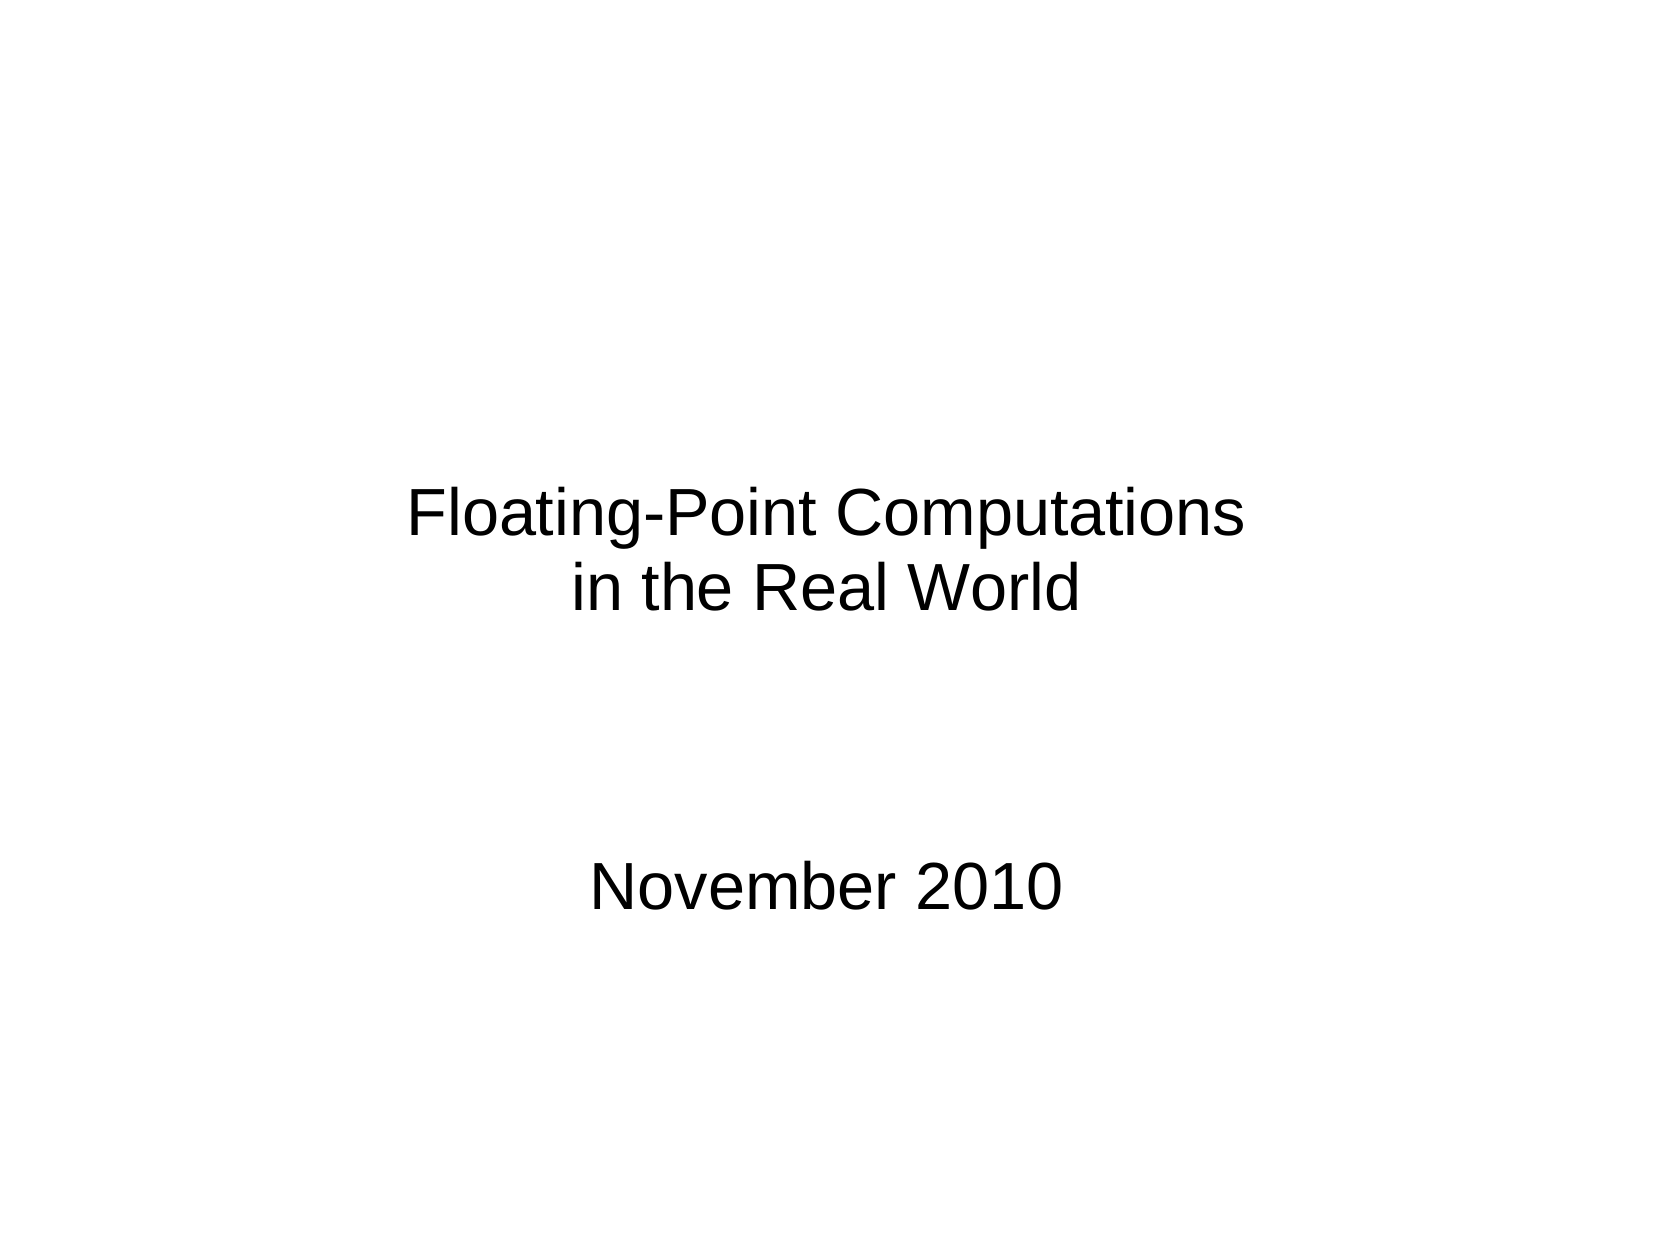

# Floating-Point Computations
in the Real World
November 2010